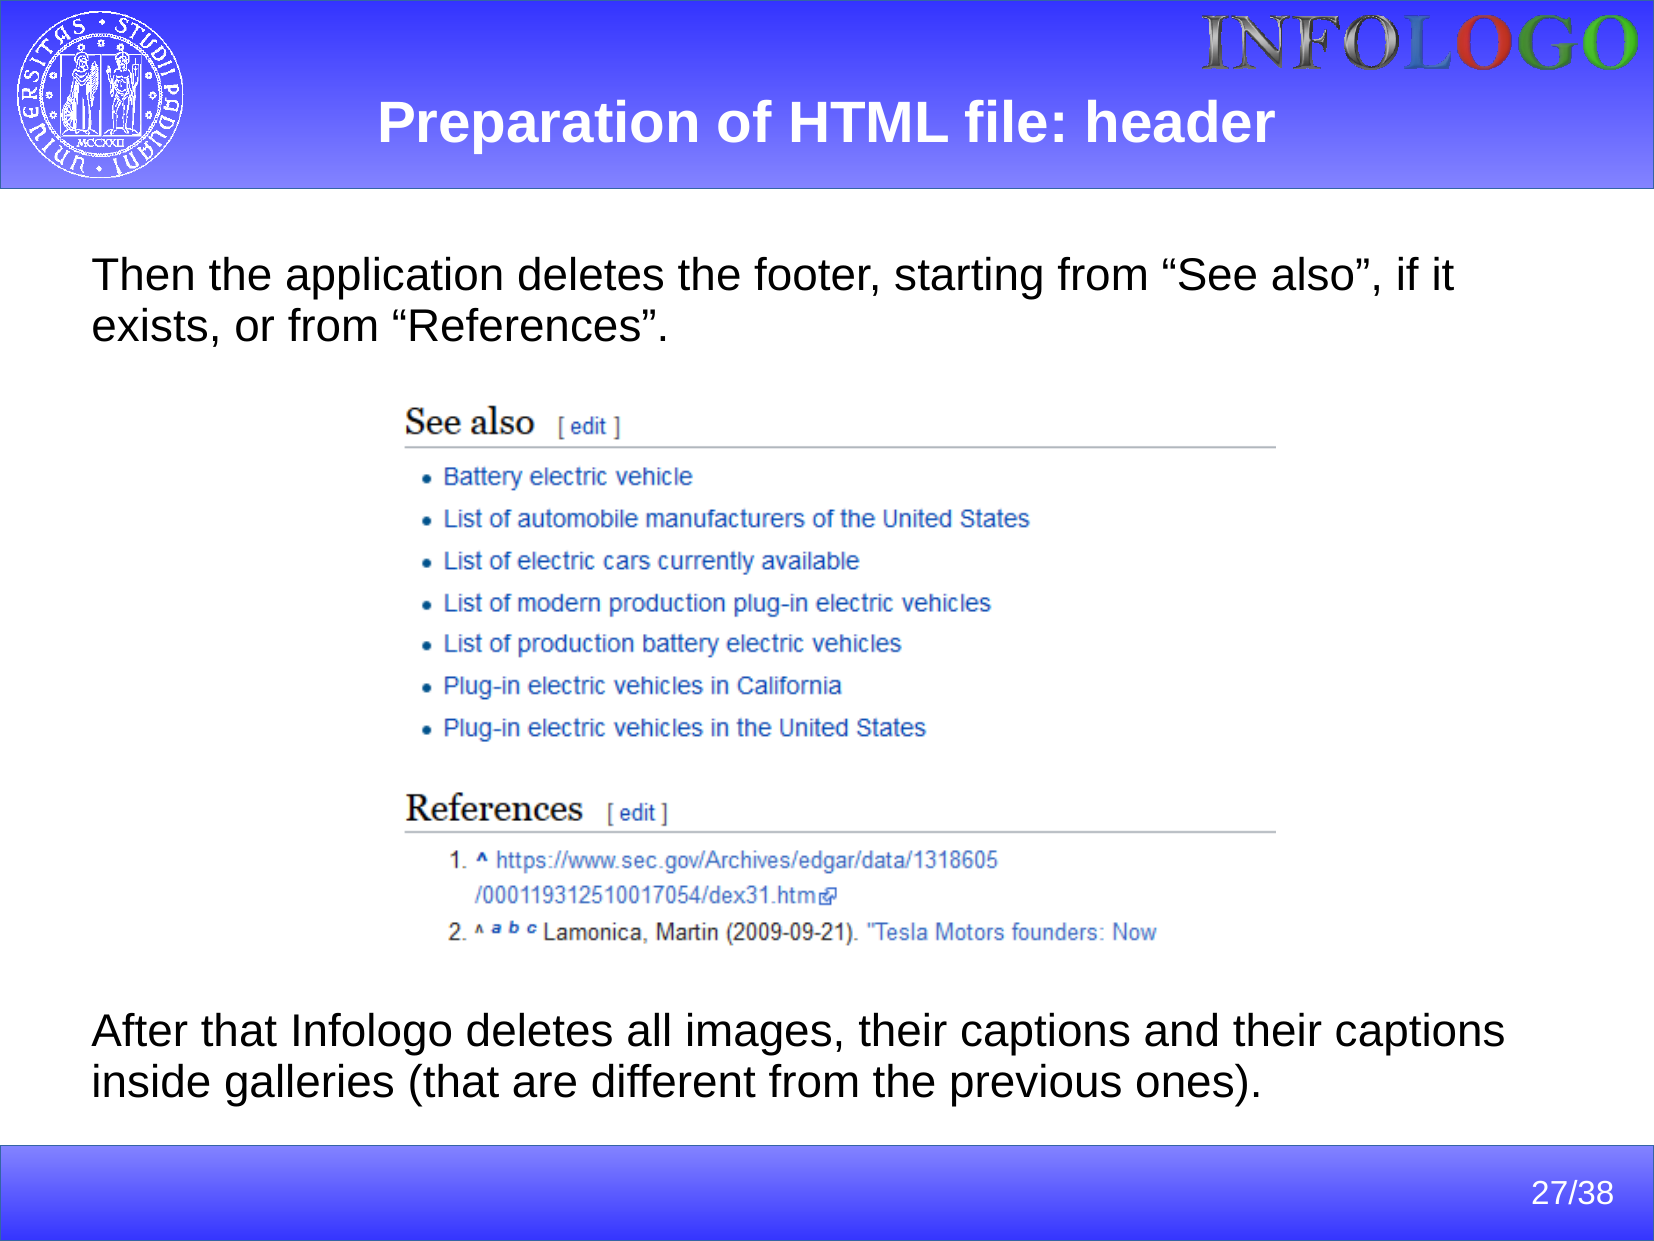

Preparation of HTML file: header
Then the application deletes the footer, starting from “See also”, if it exists, or from “References”.
After that Infologo deletes all images, their captions and their captions inside galleries (that are different from the previous ones).
27/38